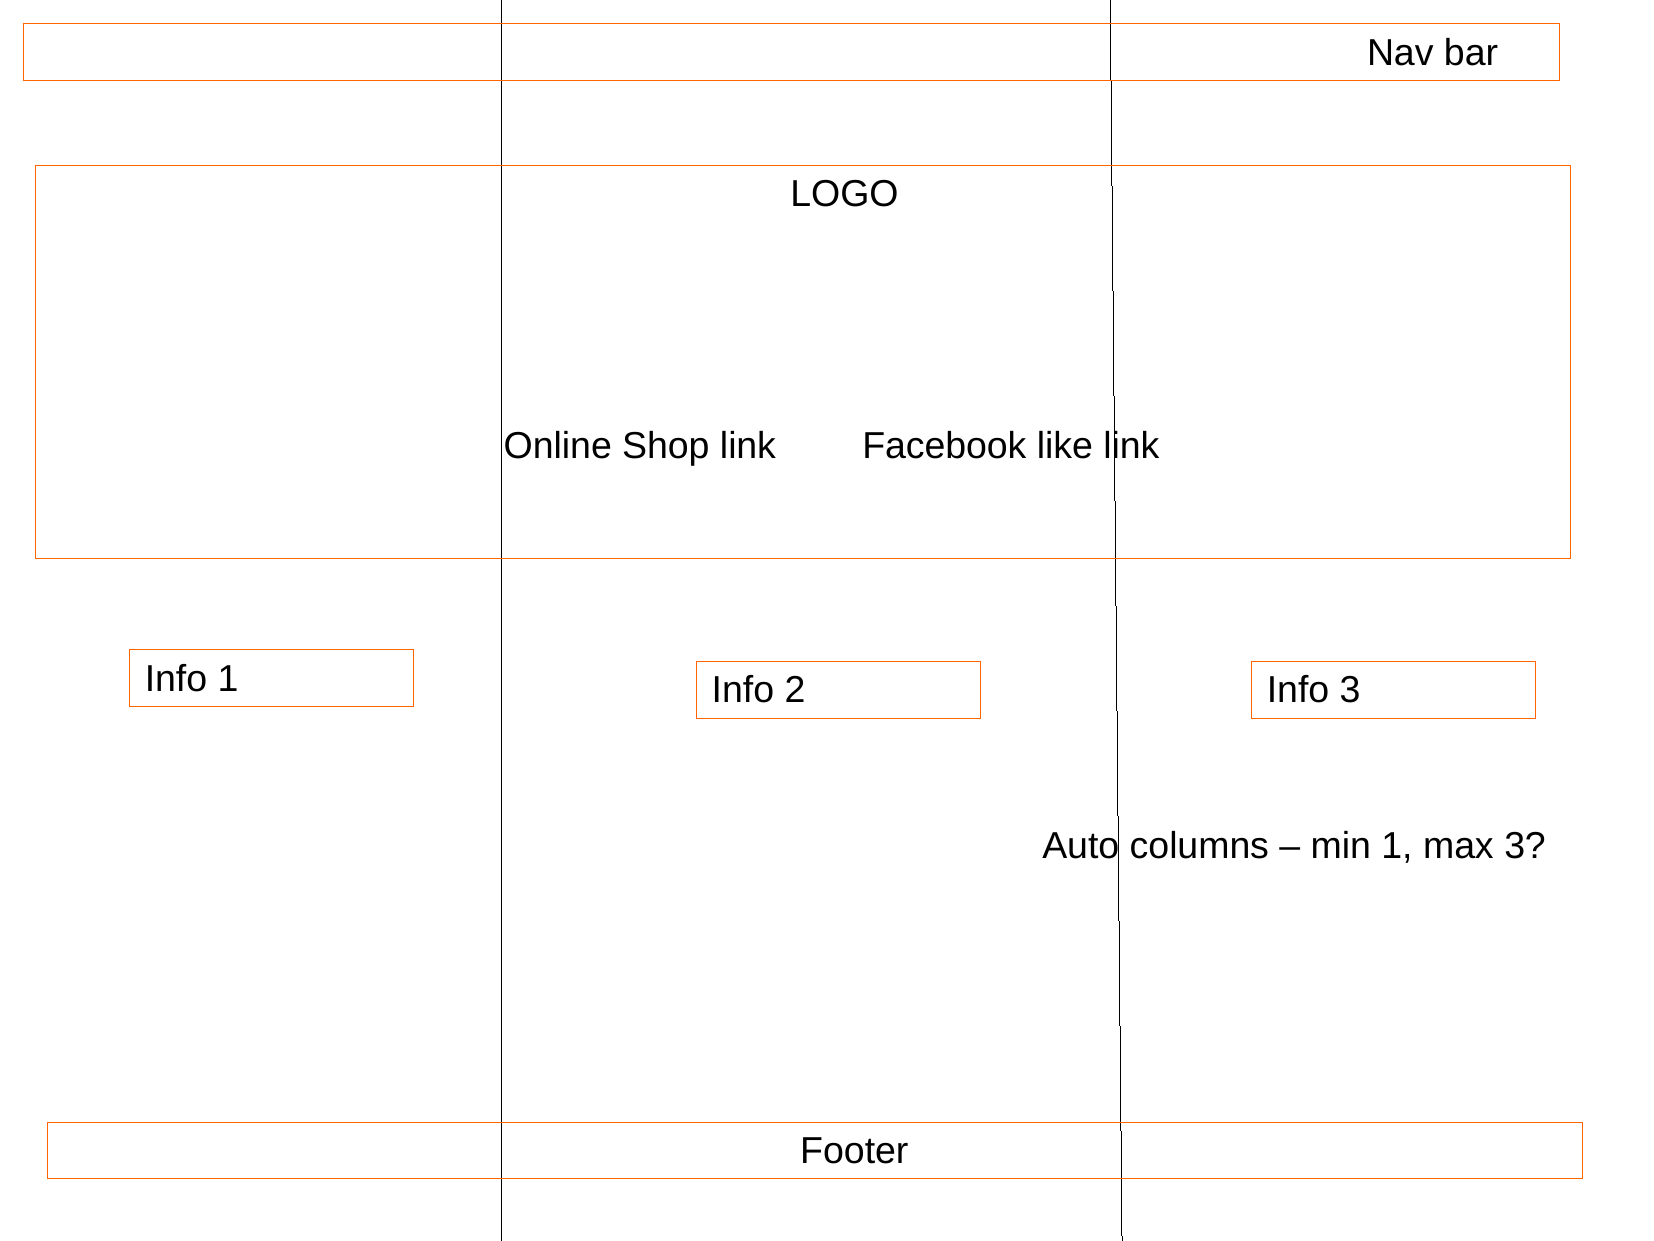

Nav bar
					LOGO
						 Online Shop link 		Facebook like link
Info 1
Info 2
Info 3
Auto columns – min 1, max 3?
										Footer